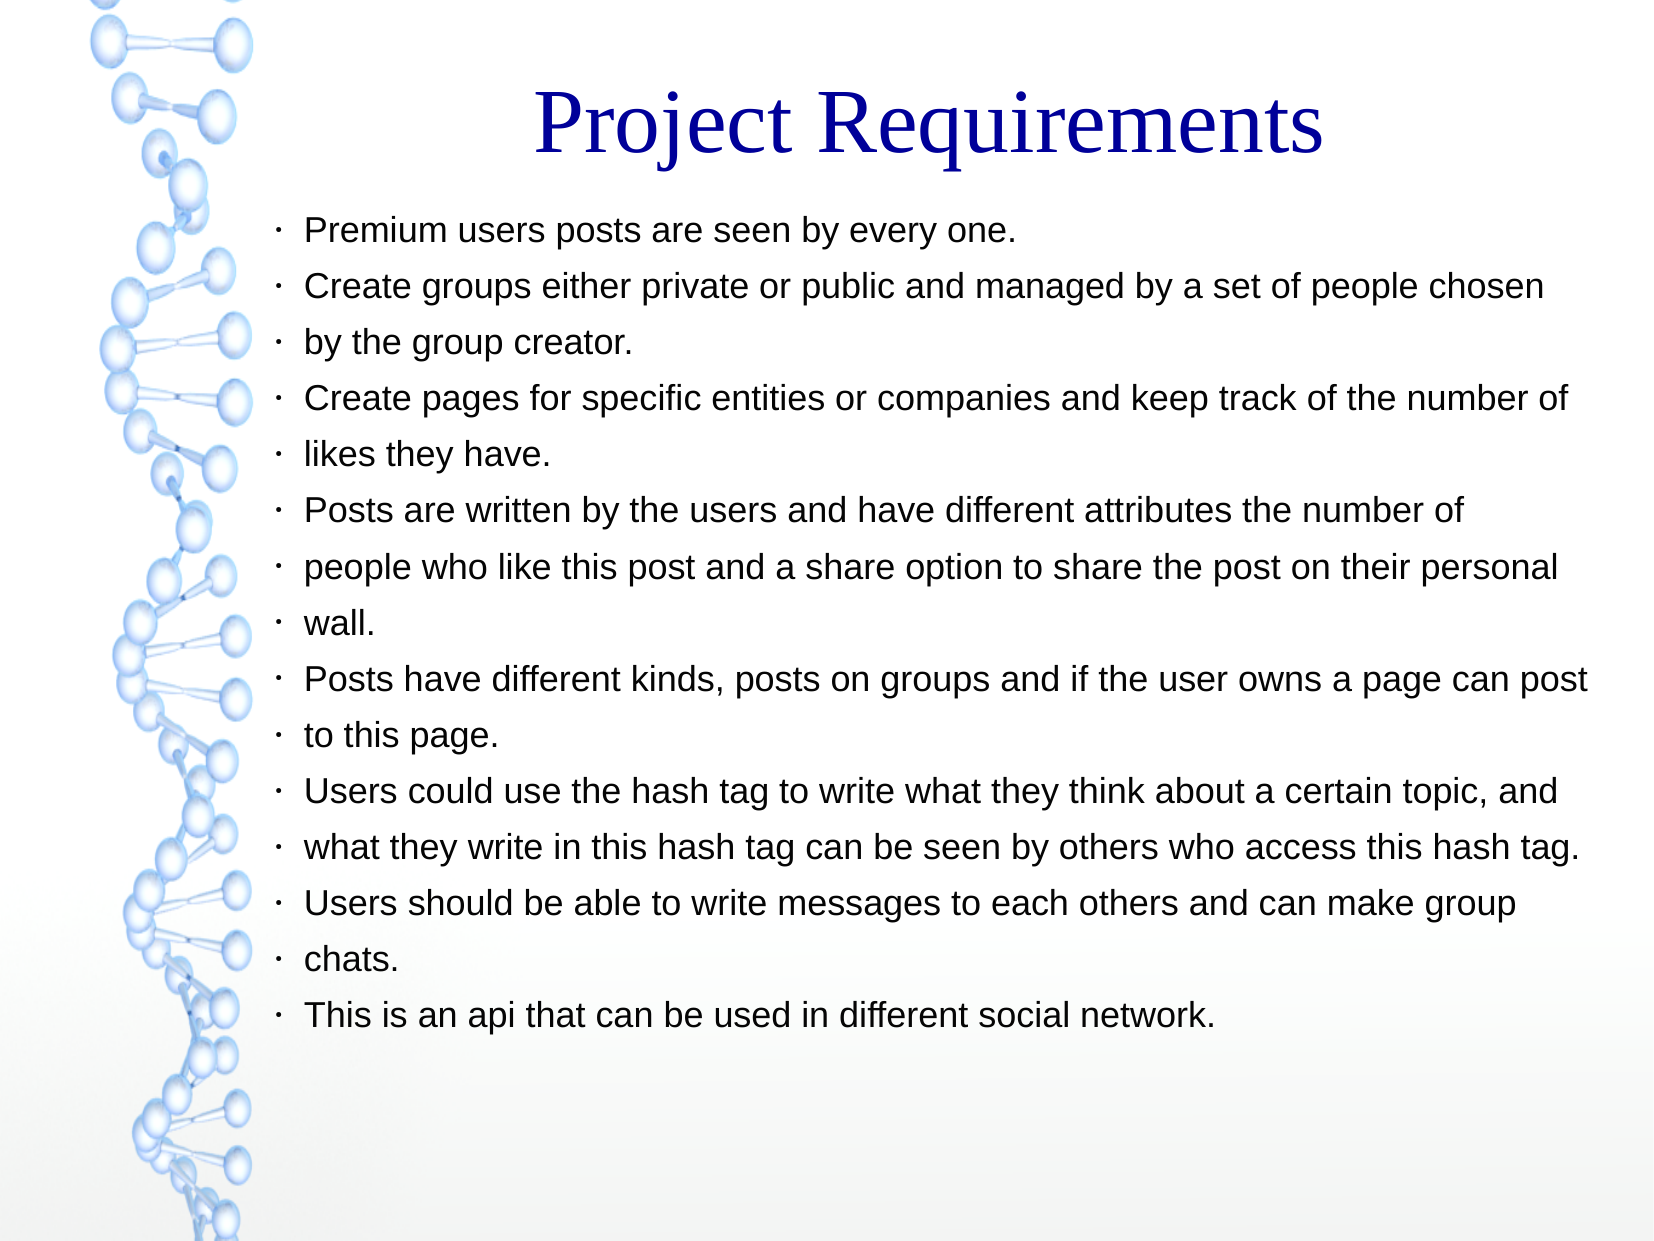

# Project Requirements
Premium users posts are seen by every one.
Create groups either private or public and managed by a set of people chosen
by the group creator.
Create pages for specific entities or companies and keep track of the number of
likes they have.
Posts are written by the users and have different attributes the number of
people who like this post and a share option to share the post on their personal
wall.
Posts have different kinds, posts on groups and if the user owns a page can post
to this page.
Users could use the hash tag to write what they think about a certain topic, and
what they write in this hash tag can be seen by others who access this hash tag.
Users should be able to write messages to each others and can make group
chats.
This is an api that can be used in different social network.